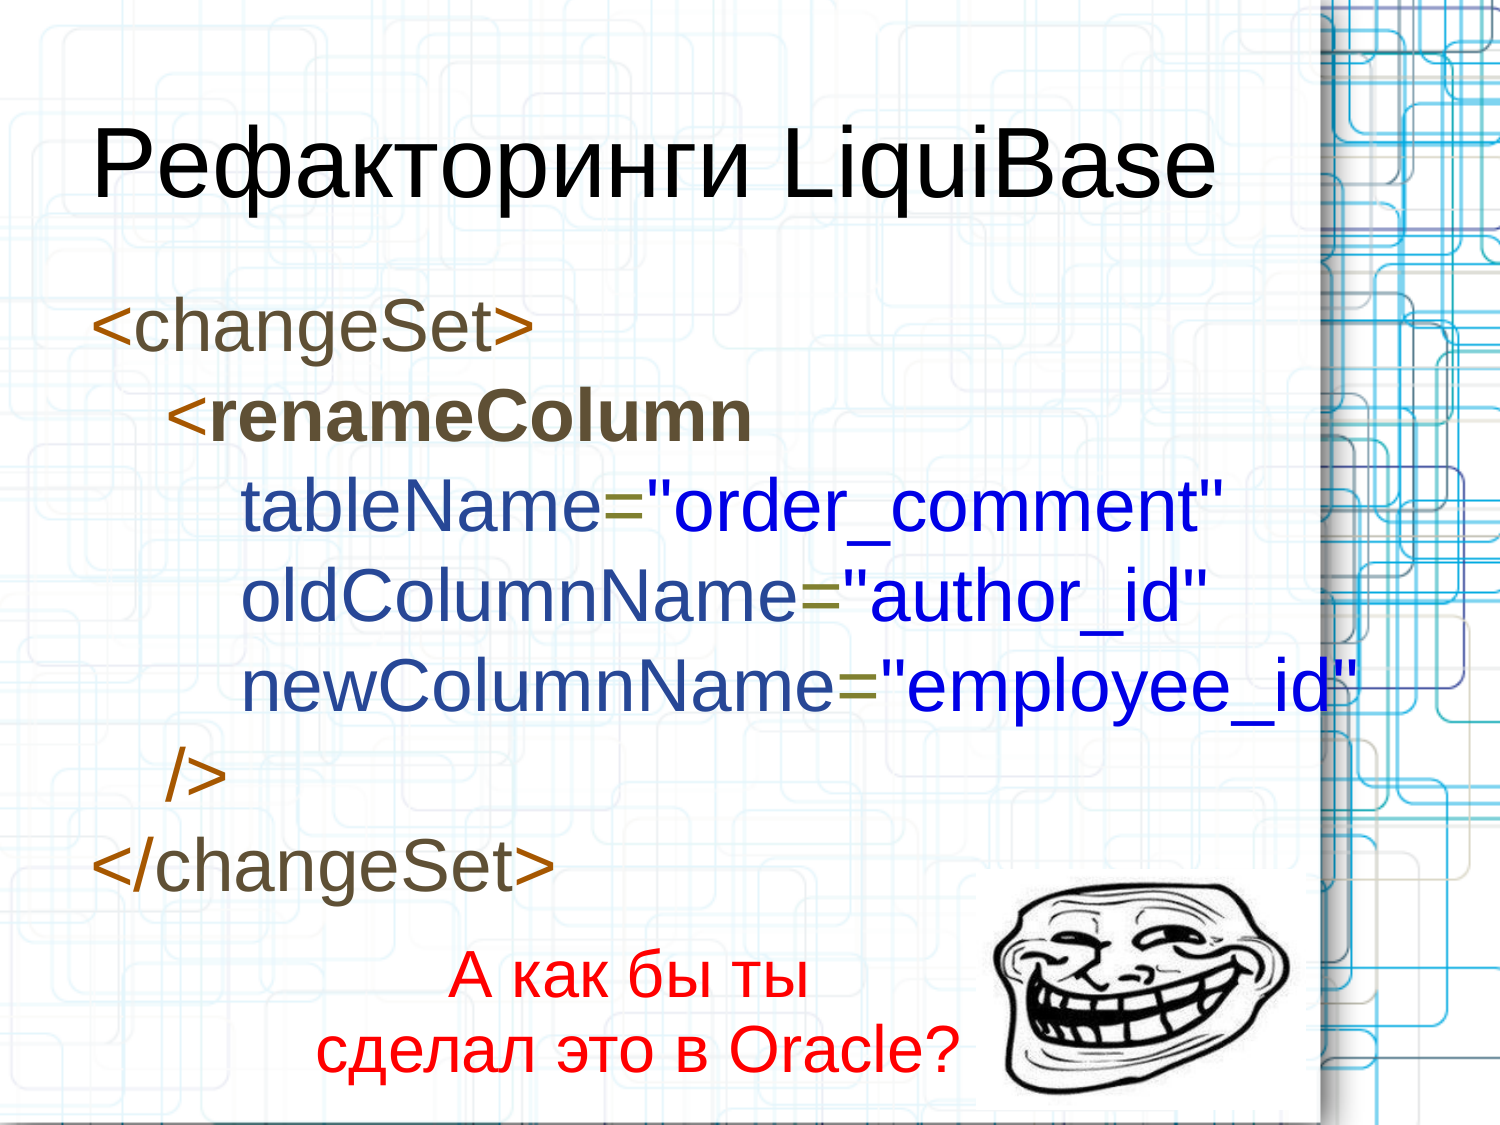

# Рефакторинги LiquiBase
<changeSet>
<renameColumn
tableName="order_comment"
oldColumnName="author_id"
newColumnName="employee_id"
/>
</changeSet>
А как бы ты
сделал это в Oracle?